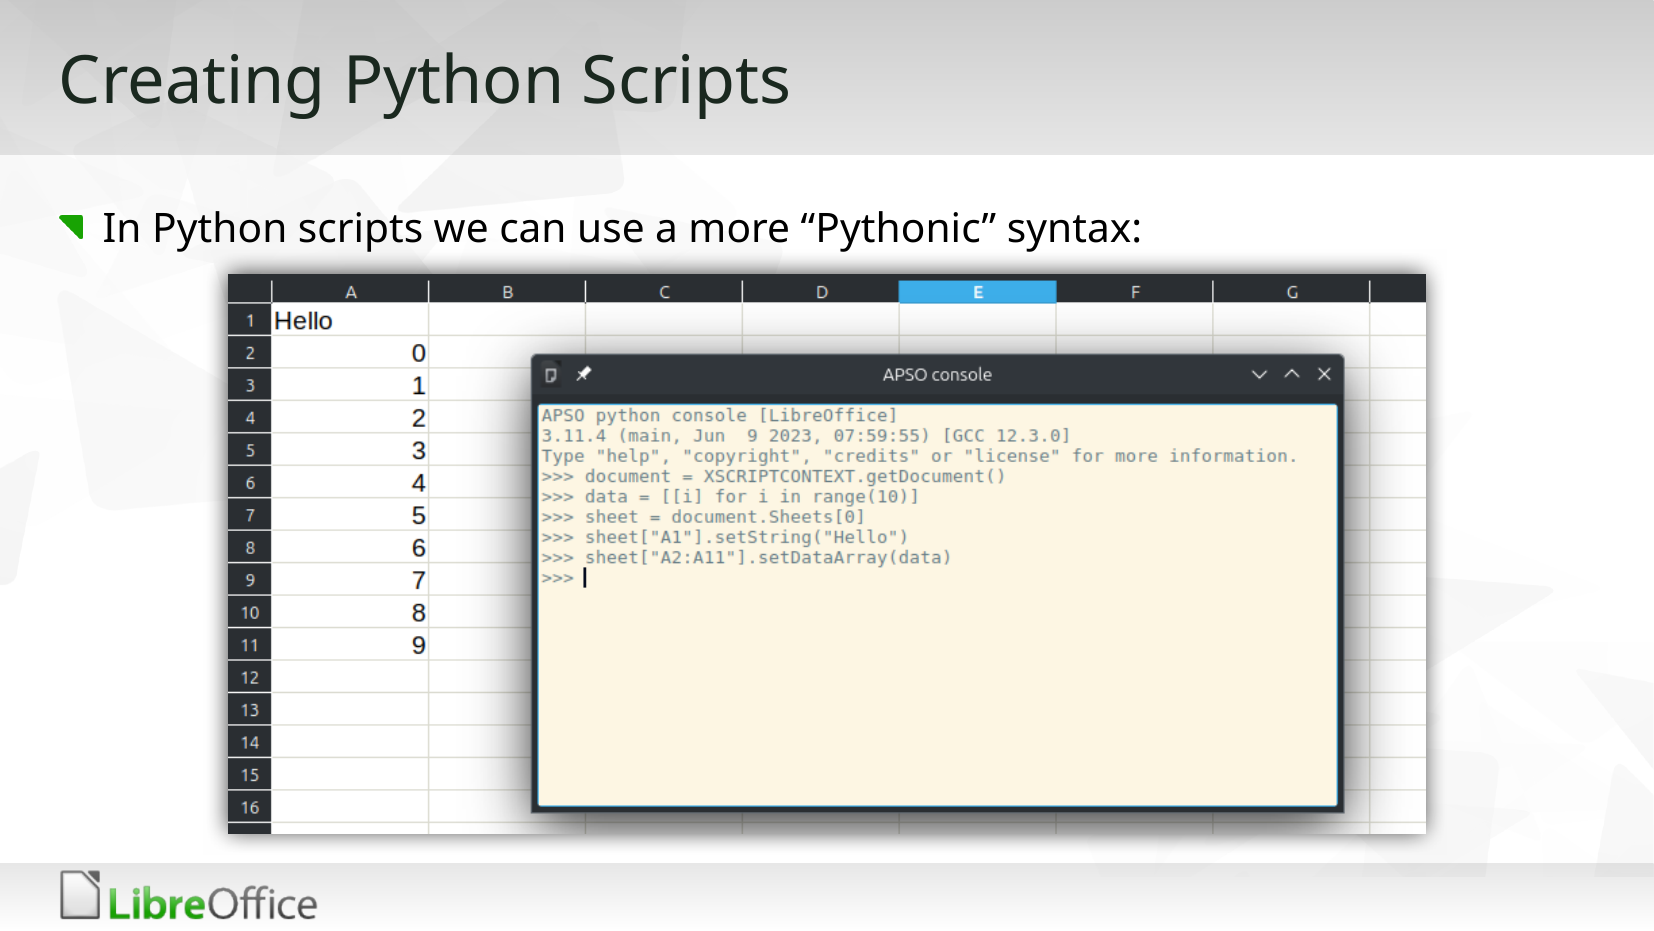

# Creating Python Scripts
In Python scripts we can use a more “Pythonic” syntax: